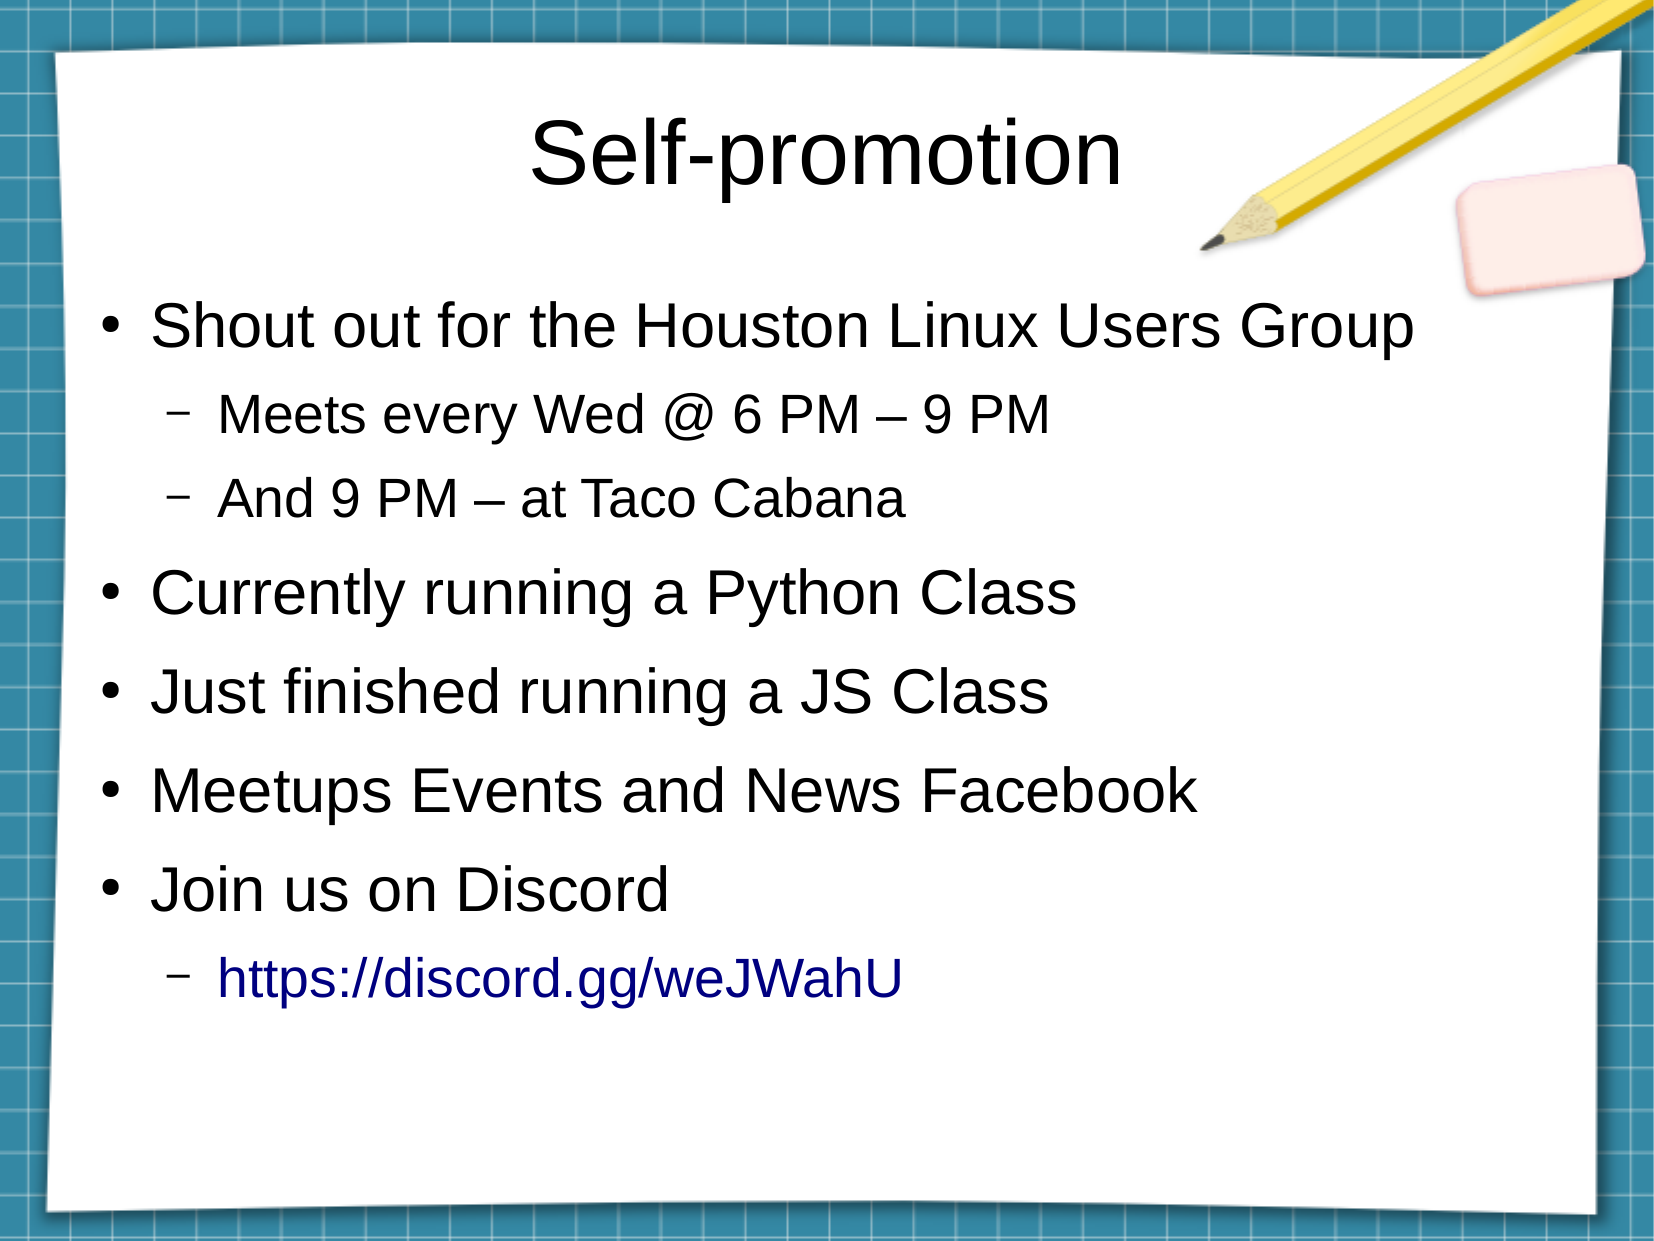

# Self-promotion
Shout out for the Houston Linux Users Group
Meets every Wed @ 6 PM – 9 PM
And 9 PM – at Taco Cabana
Currently running a Python Class
Just finished running a JS Class
Meetups Events and News Facebook
Join us on Discord
https://discord.gg/weJWahU